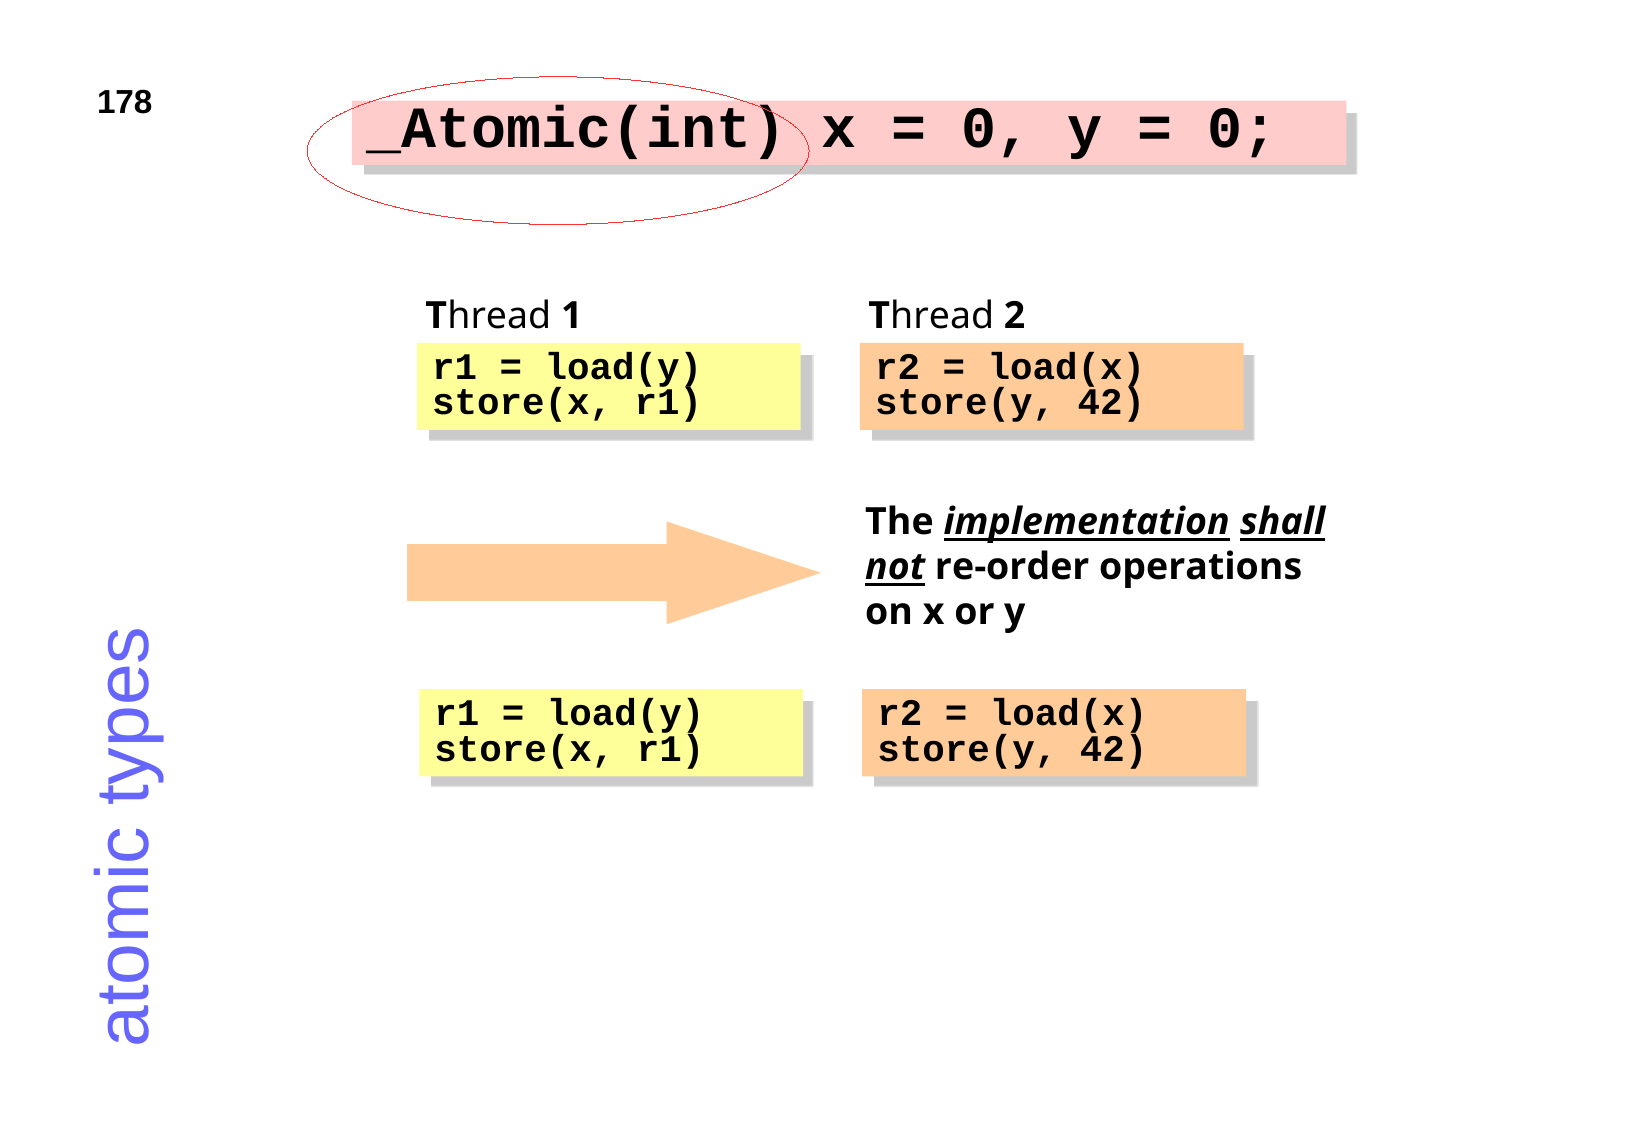

178
_Atomic(int) x = 0, y = 0;
Thread 1
Thread 2
r1 = load(y)
store(x, r1)
r2 = load(x)
store(y, 42)
# atomic types
The implementation shall not re-order operations on x or y
r1 = load(y)
store(x, r1)
r2 = load(x)
store(y, 42)